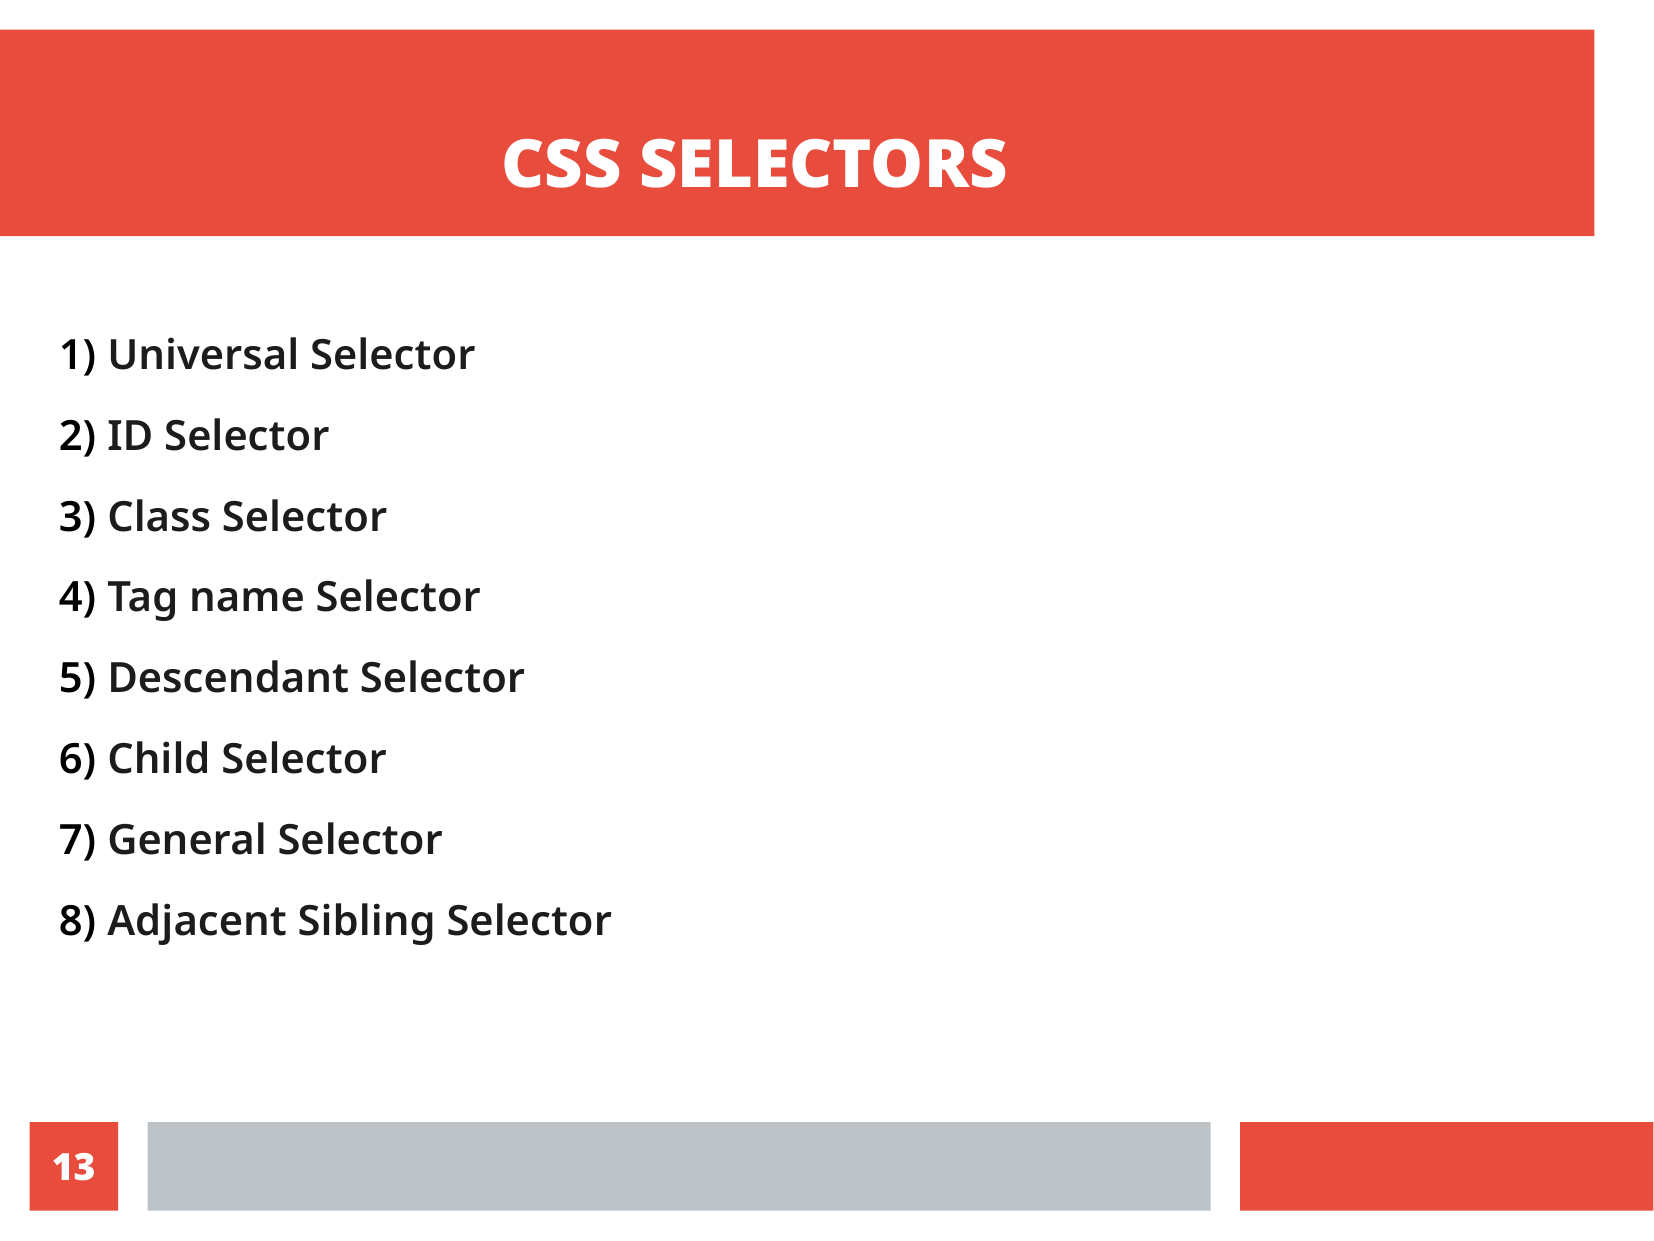

# CSS SELECTORS
 Universal Selector
 ID Selector
 Class Selector
 Tag name Selector
 Descendant Selector
 Child Selector
 General Selector
 Adjacent Sibling Selector
13